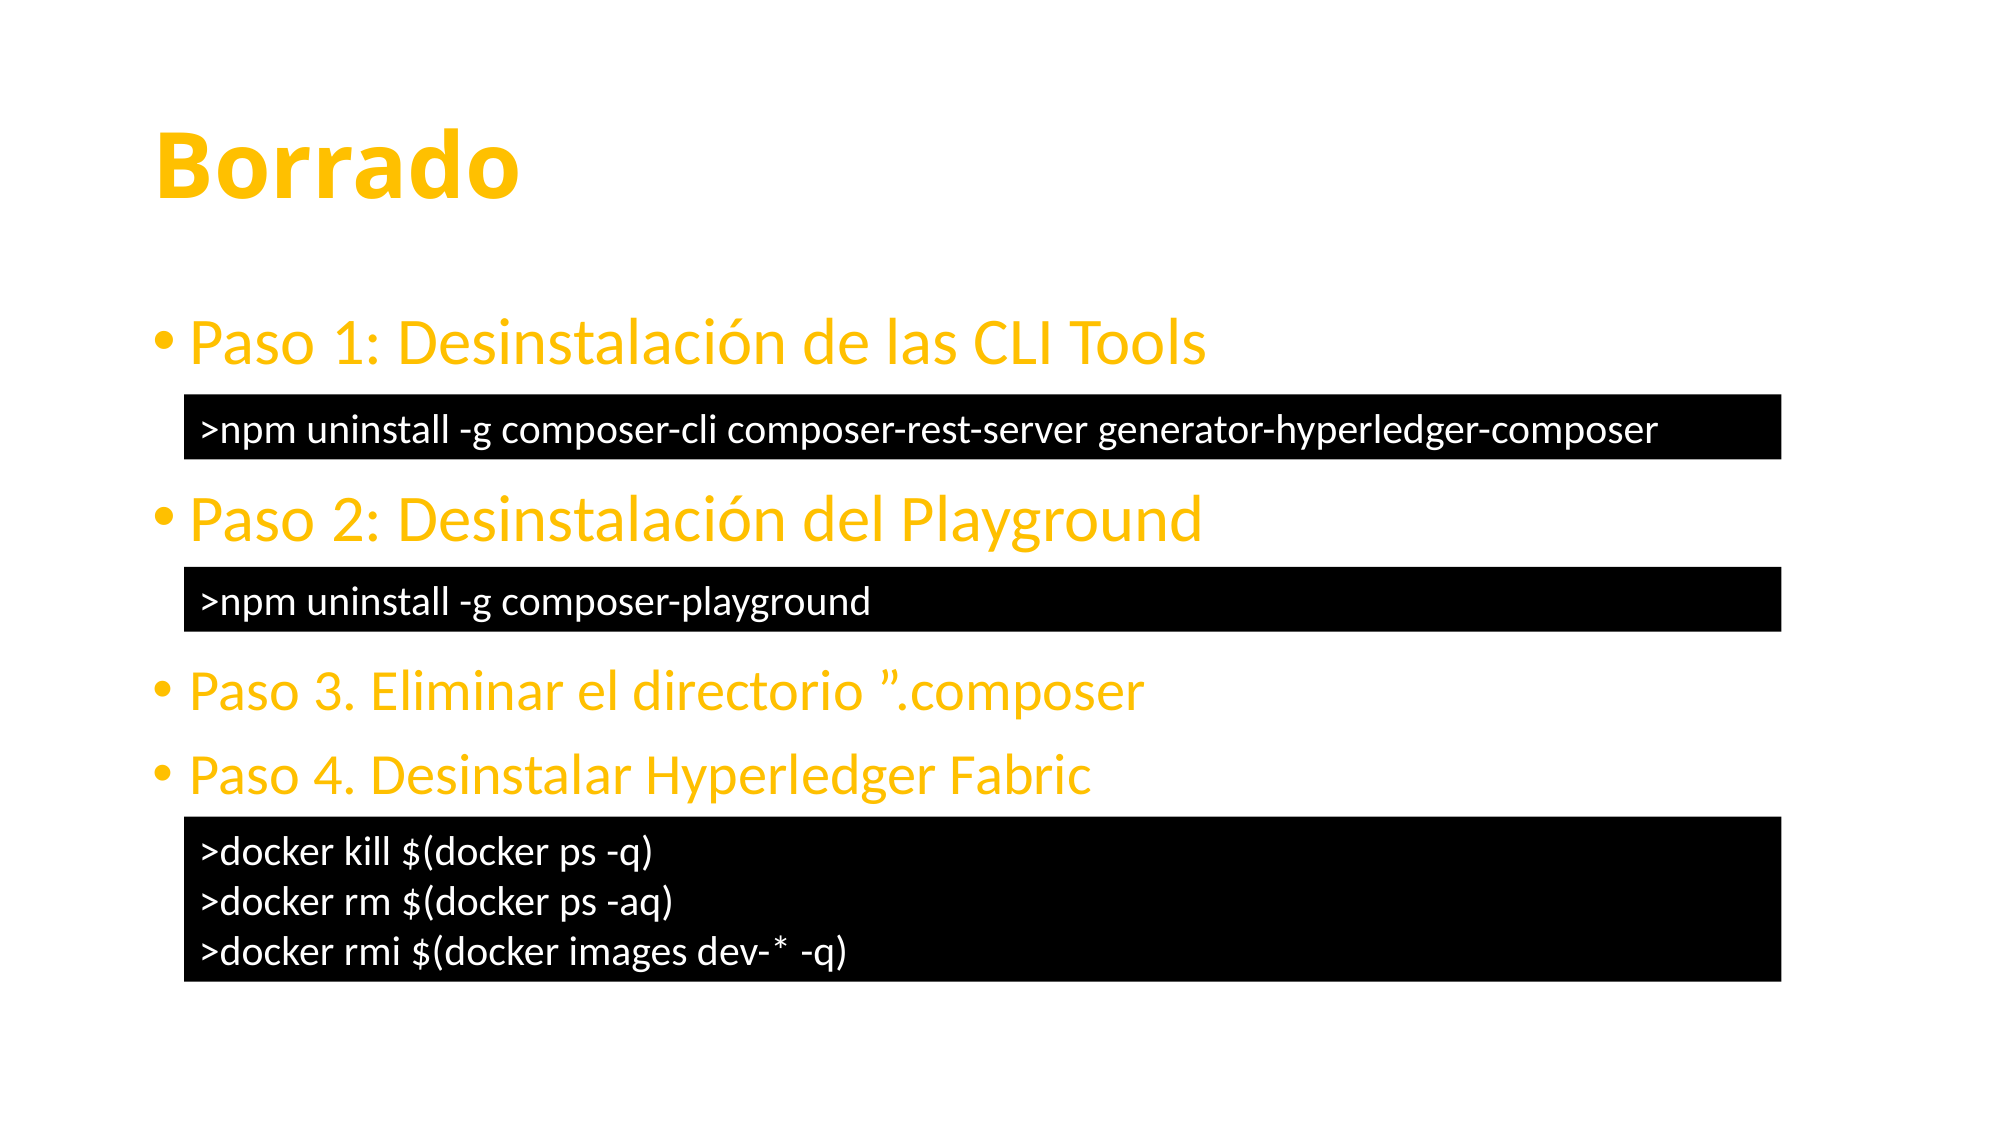

# Borrado
Paso 1: Desinstalación de las CLI Tools
Paso 2: Desinstalación del Playground
Paso 3. Eliminar el directorio ”.composer
Paso 4. Desinstalar Hyperledger Fabric
>npm uninstall -g composer-cli composer-rest-server generator-hyperledger-composer
>npm uninstall -g composer-playground
>docker kill $(docker ps -q)
>docker rm $(docker ps -aq)
>docker rmi $(docker images dev-* -q)